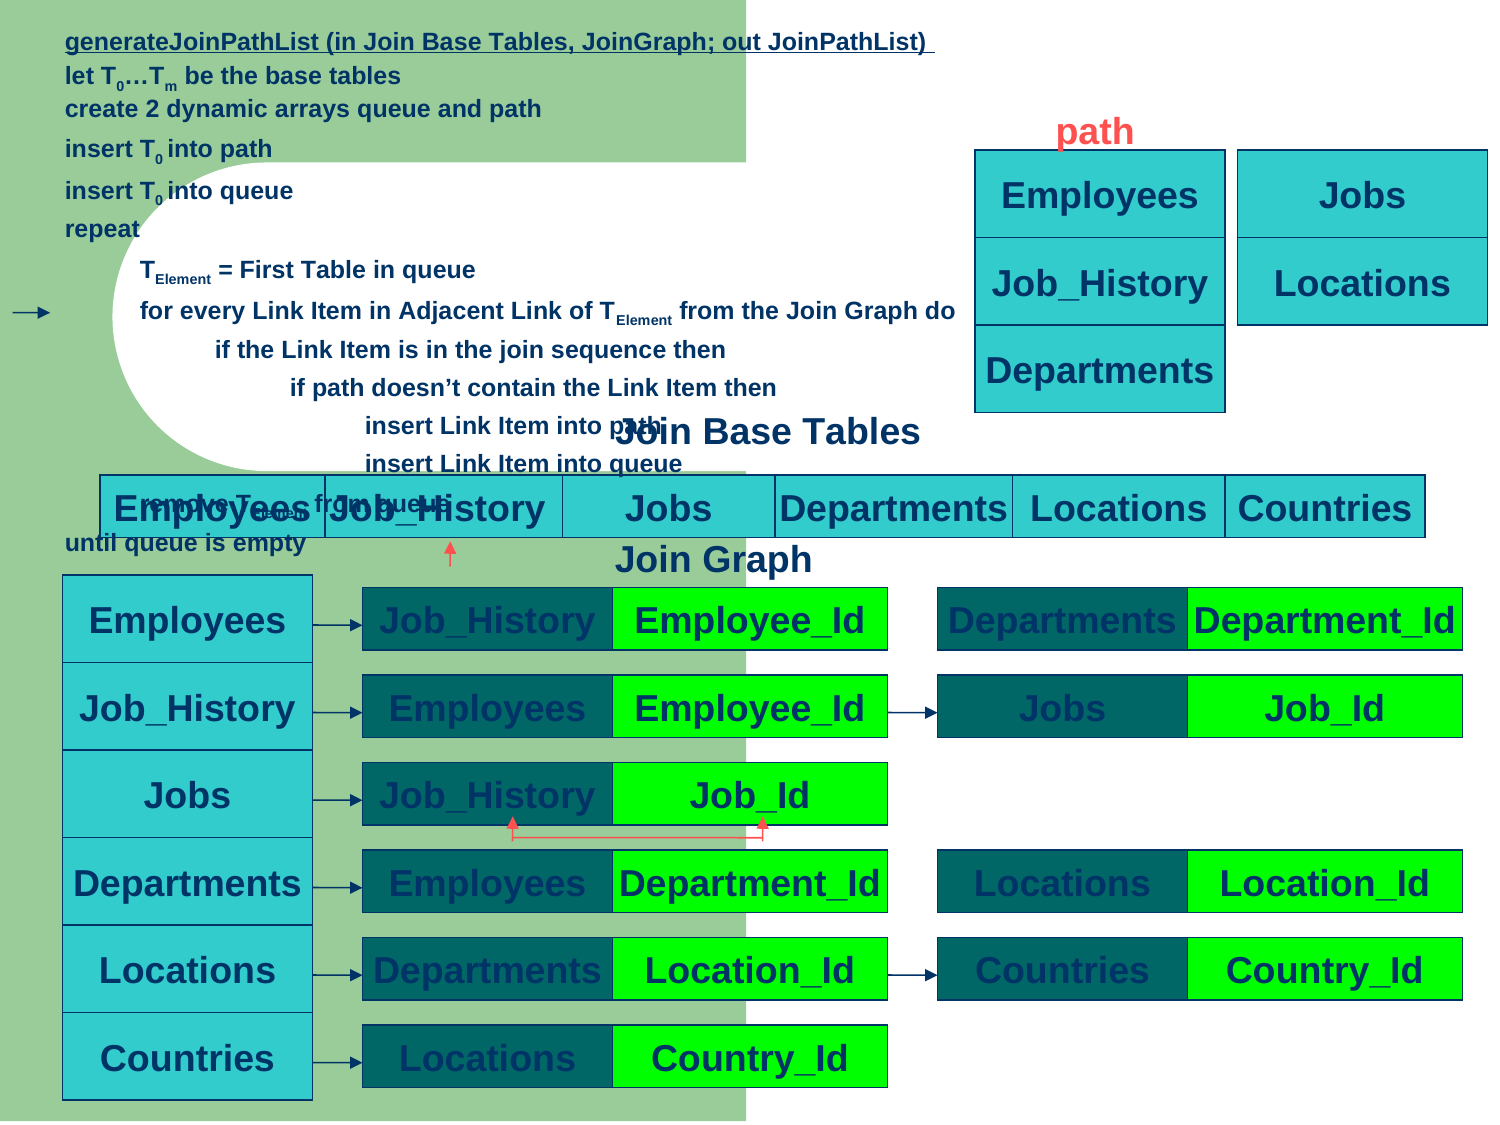

generateJoinPathList (in Join Base Tables, JoinGraph; out JoinPathList)
let T0…Tm be the base tables
create 2 dynamic arrays queue and path
insert T0 into path
insert T0 into queue
repeat
TElement = First Table in queue
for every Link Item in Adjacent Link of TElement from the Join Graph do
if the Link Item is in the join sequence then
if path doesn’t contain the Link Item then
insert Link Item into path
insert Link Item into queue
remove TElement from queue
until queue is empty
path
Employees
Jobs
Job_History
Locations
Departments
Join Base Tables
Employees
Job_History
Jobs
Departments
Locations
Countries
Join Graph
Employees
Job_History
Employee_Id
Departments
Department_Id
Job_History
Employees
Employee_Id
Jobs
Job_Id
Jobs
Job_History
Job_Id
Departments
Employees
Department_Id
Locations
Location_Id
Locations
Departments
Location_Id
Countries
Country_Id
Countries
Locations
Country_Id